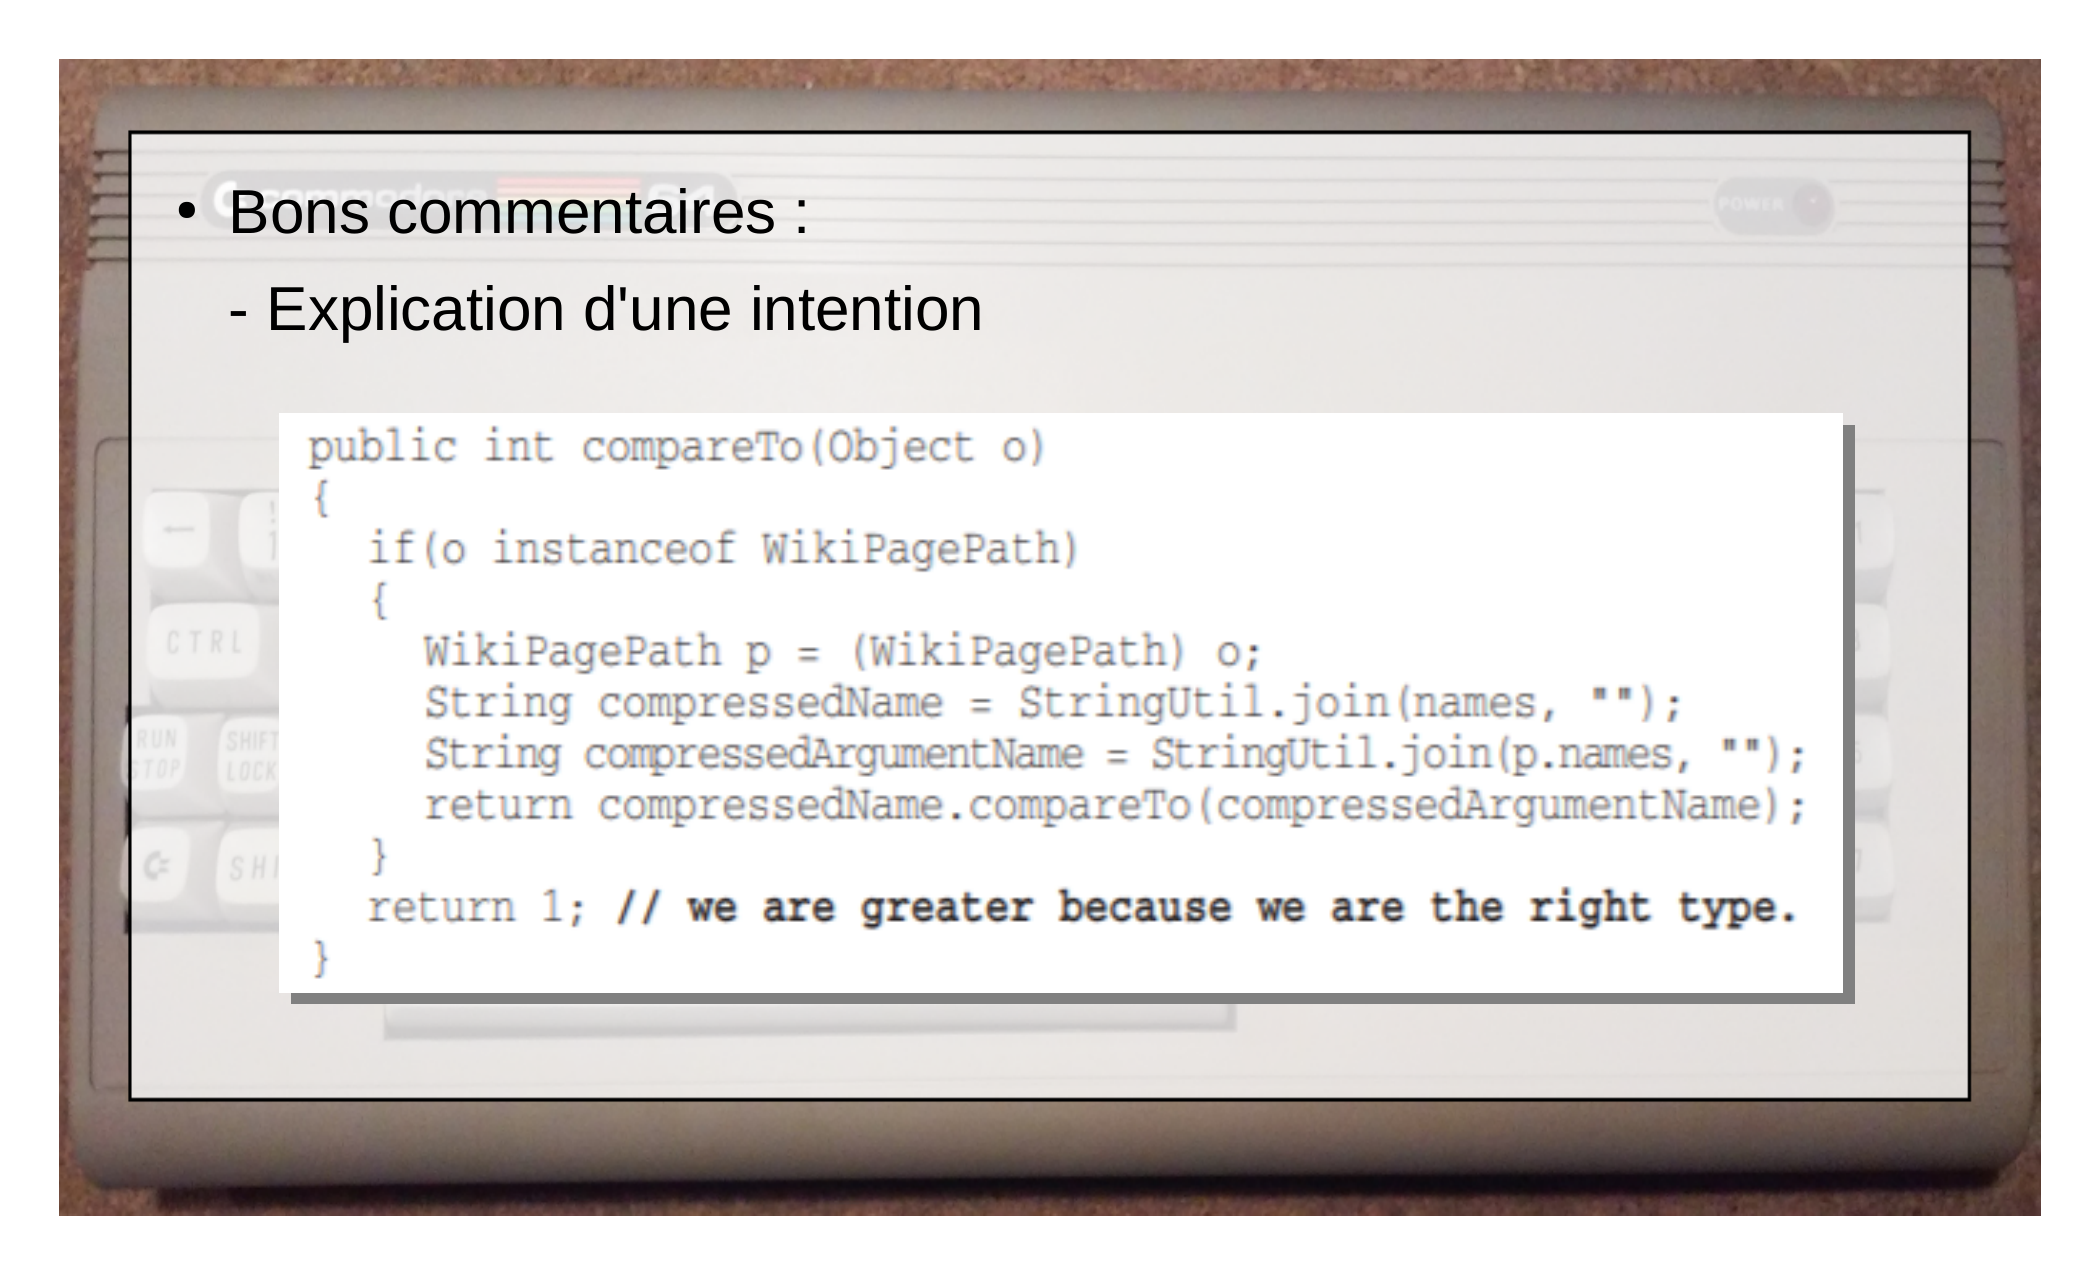

# Bons commentaires :
- Explication d'une intention